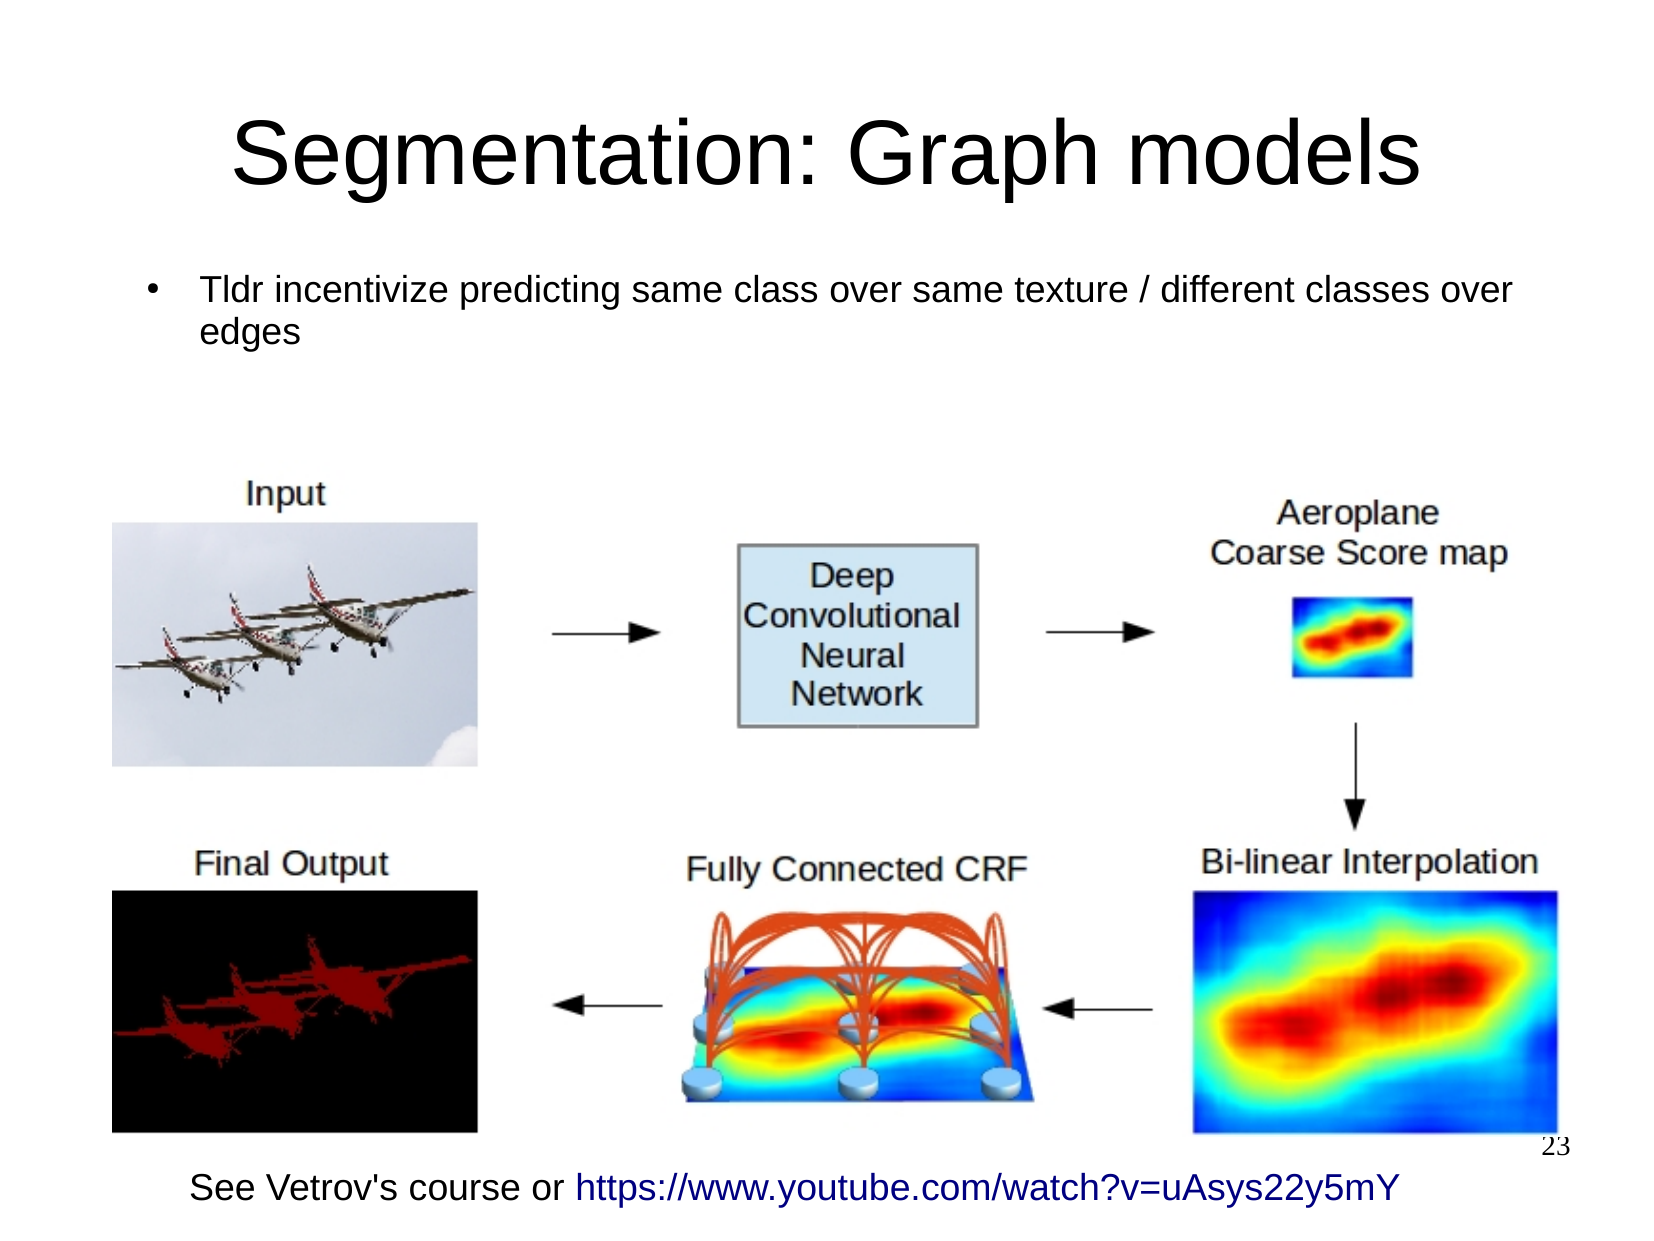

# Segmentation: Graph models
Tldr incentivize predicting same class over same texture / different classes over edges
23
See Vetrov's course or https://www.youtube.com/watch?v=uAsys22y5mY